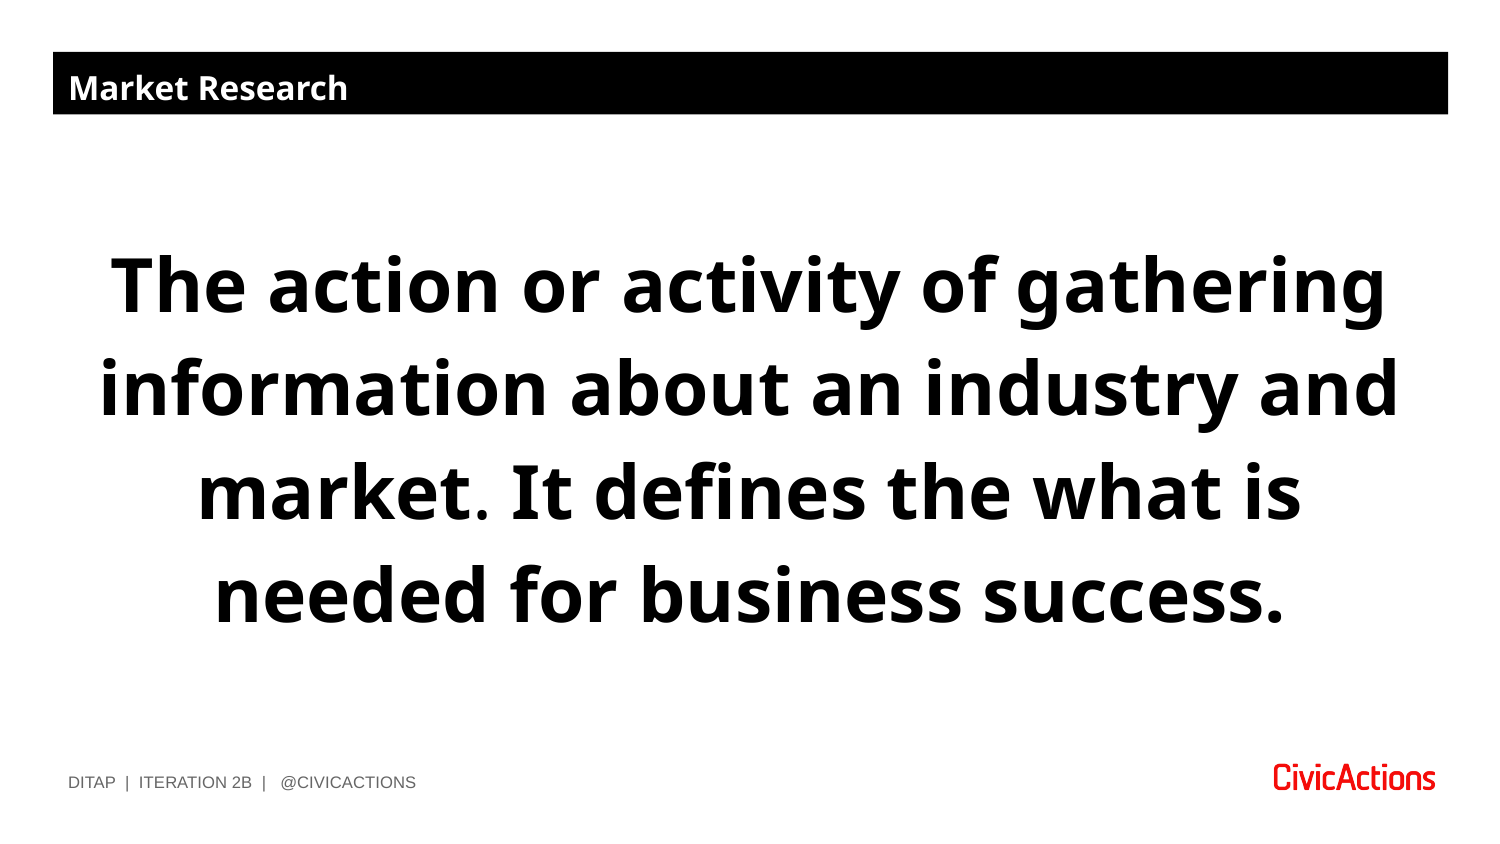

Market Research
# The action or activity of gathering information about an industry and market. It defines the what is needed for business success.